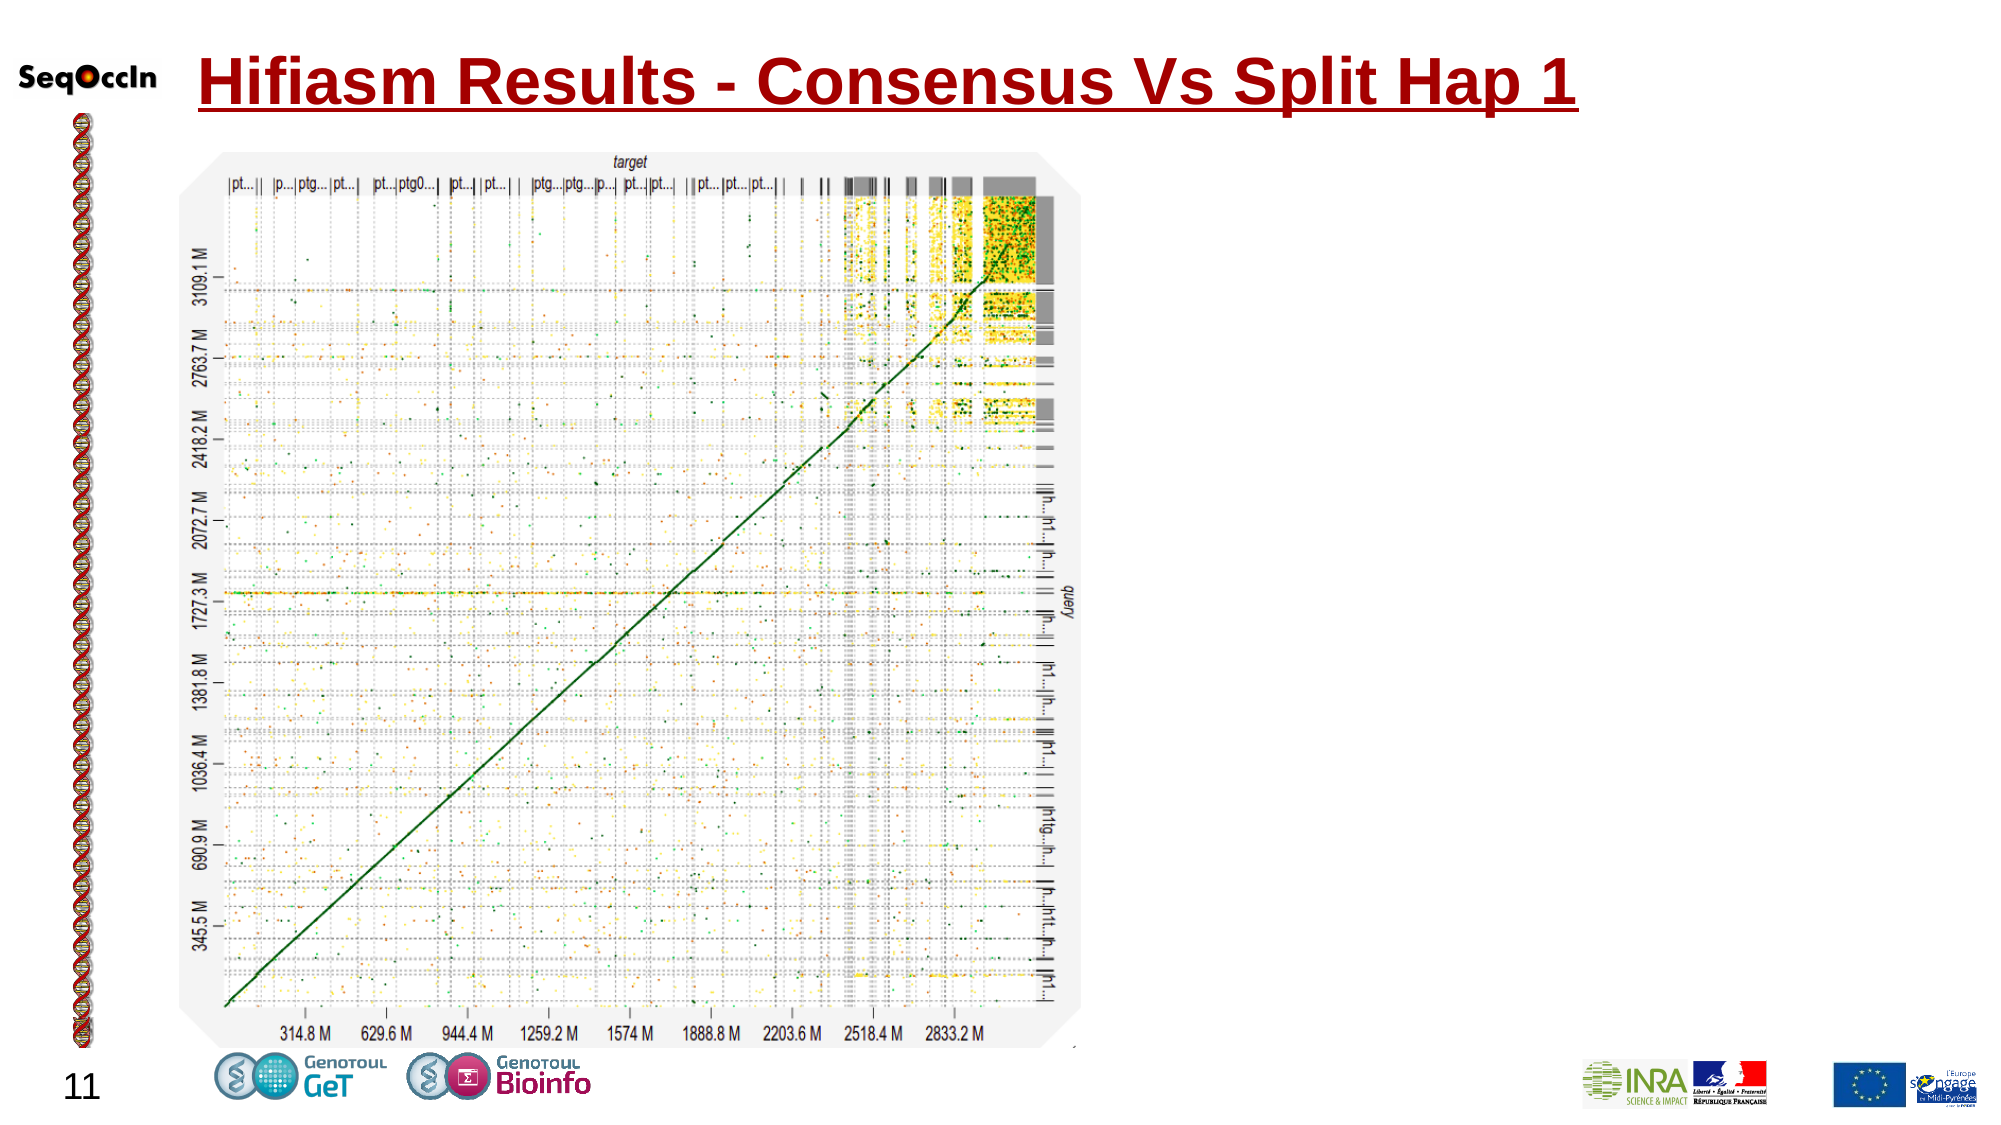

Hifiasm Results - Consensus Vs Split Hap 1